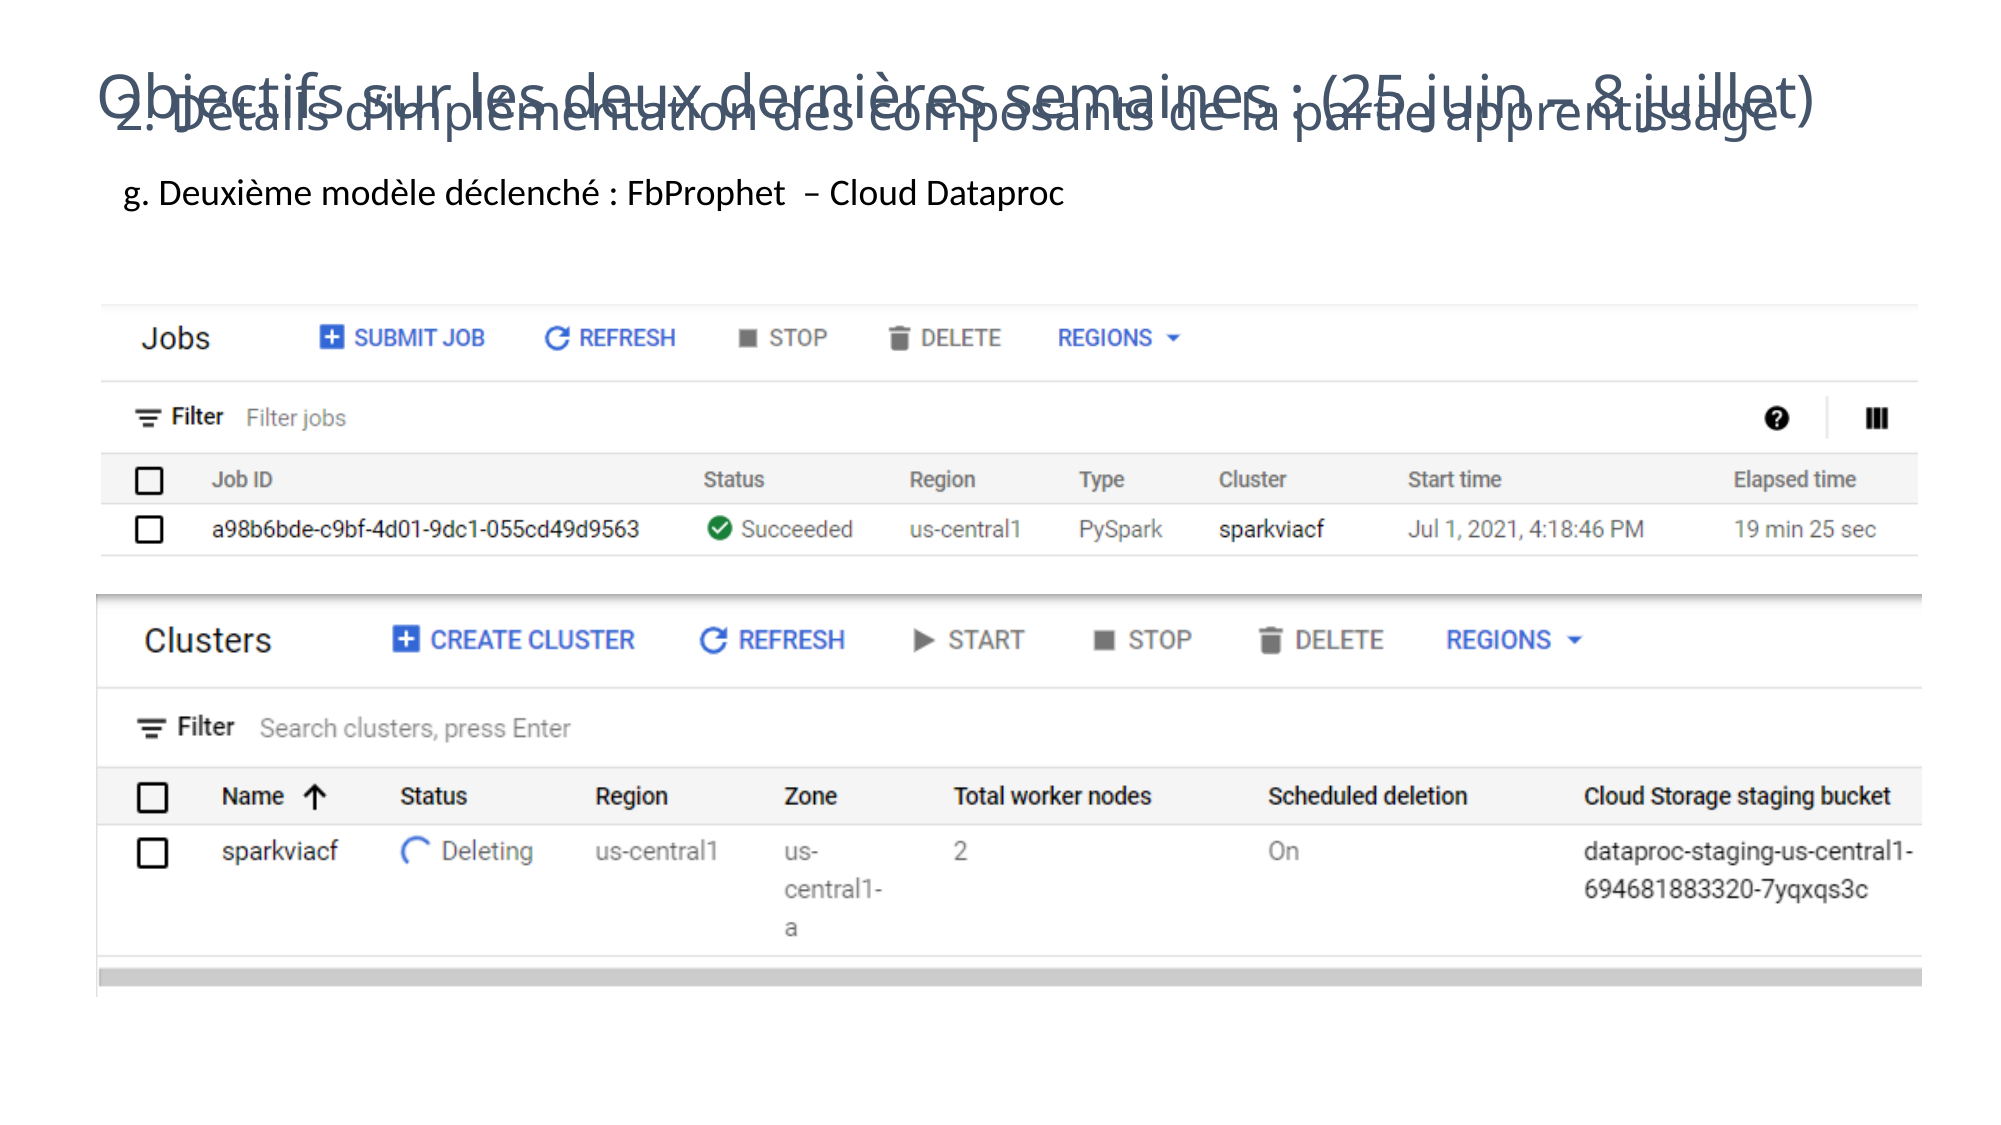

# Objectifs sur les deux dernières semaines : (25 juin – 8 juillet)
2. Détails d’implémentation des composants de la partie apprentissage
g. Deuxième modèle déclenché : FbProphet – Cloud Dataproc